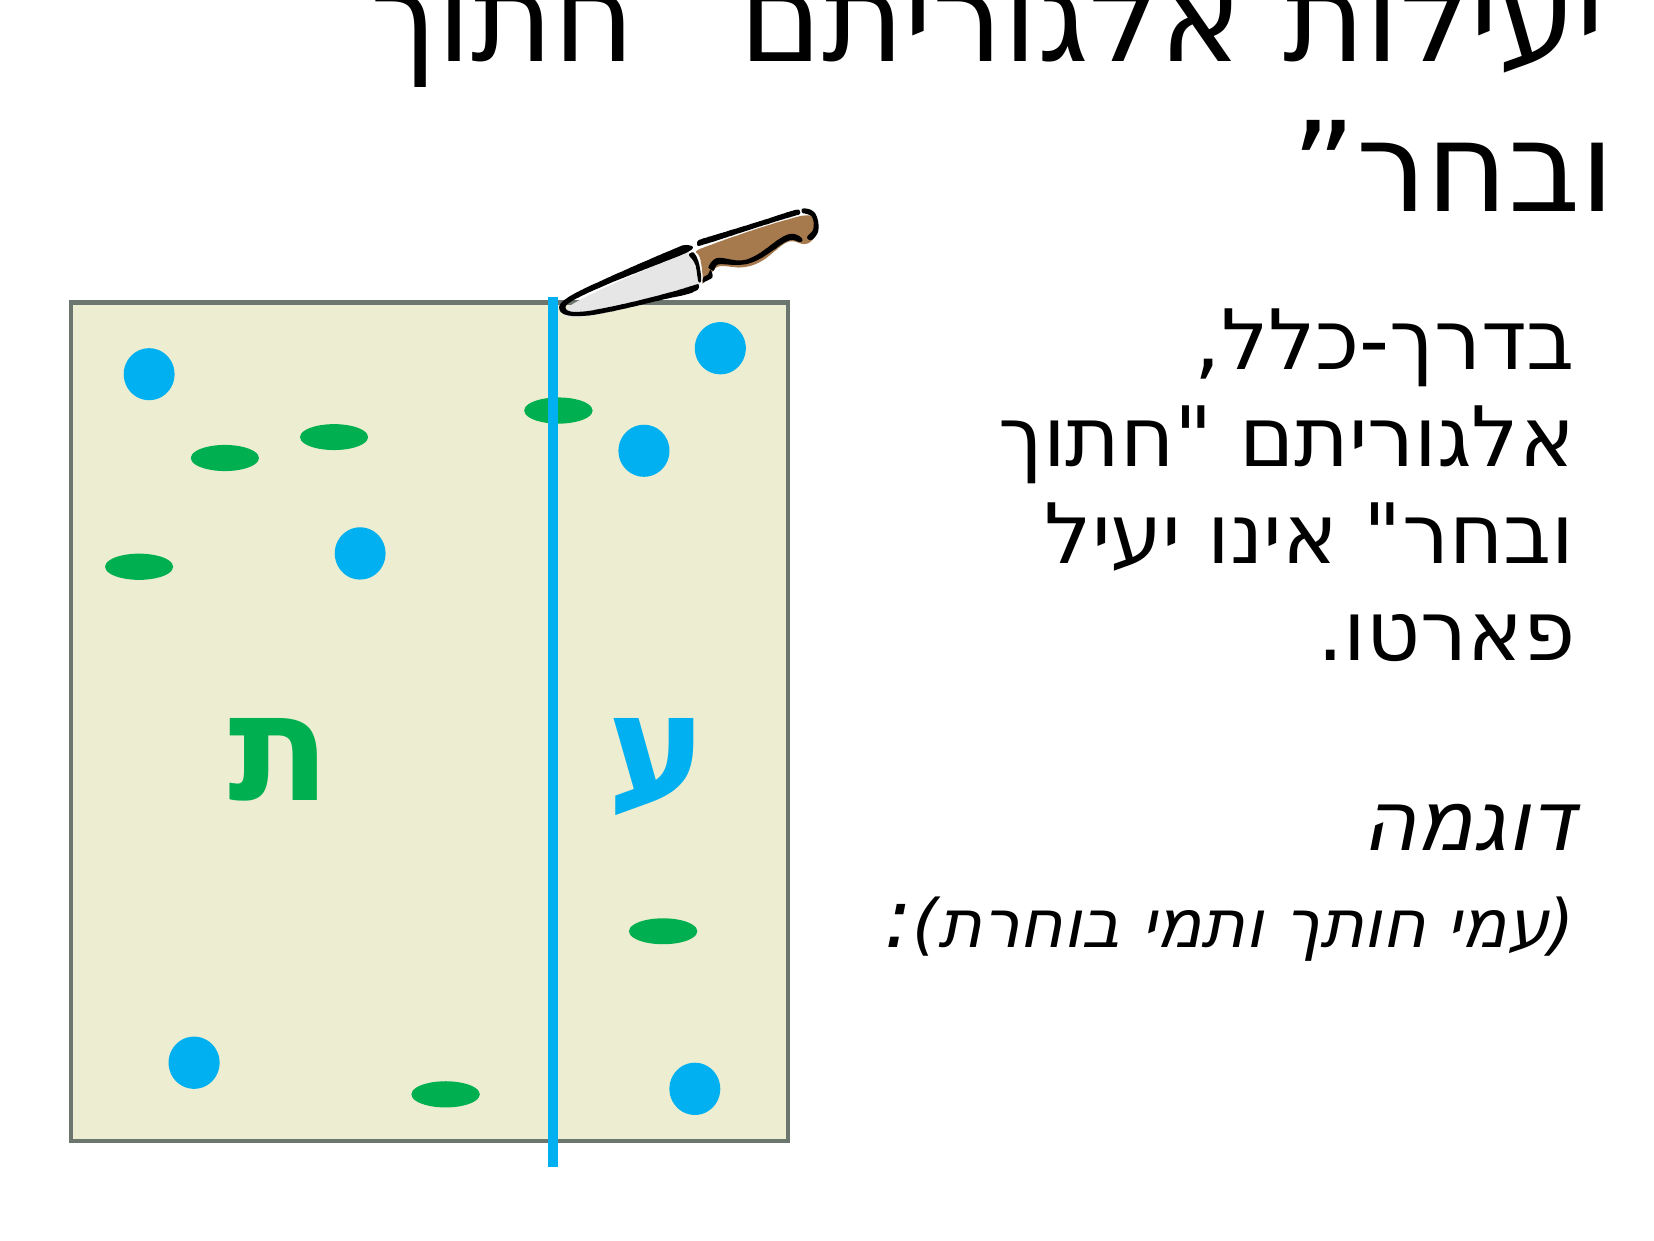

# יעילות אלגוריתם “חתוך ובחר”
בדרך-כלל, אלגוריתם "חתוך ובחר" אינו יעיל פארטו.
דוגמה
(עמי חותך ותמי בוחרת):
ת
ע